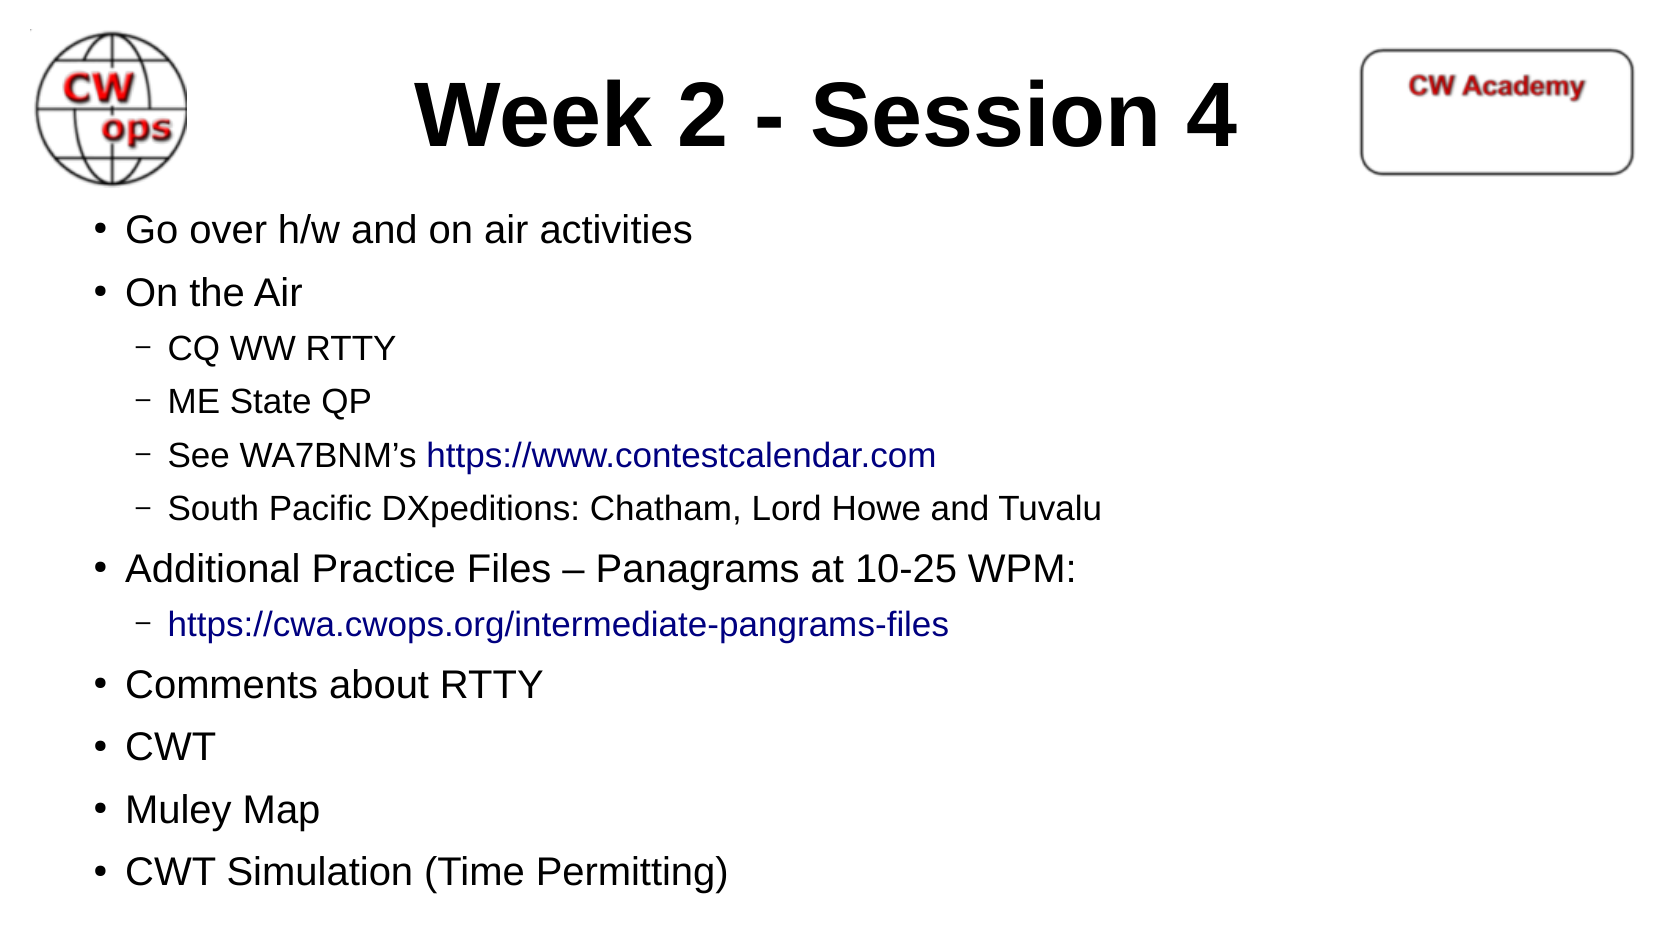

# Week 2 - Session 4
Go over h/w and on air activities
On the Air
CQ WW RTTY
ME State QP
See WA7BNM’s https://www.contestcalendar.com
South Pacific DXpeditions: Chatham, Lord Howe and Tuvalu
Additional Practice Files – Panagrams at 10-25 WPM:
https://cwa.cwops.org/intermediate-pangrams-files
Comments about RTTY
CWT
Muley Map
CWT Simulation (Time Permitting)